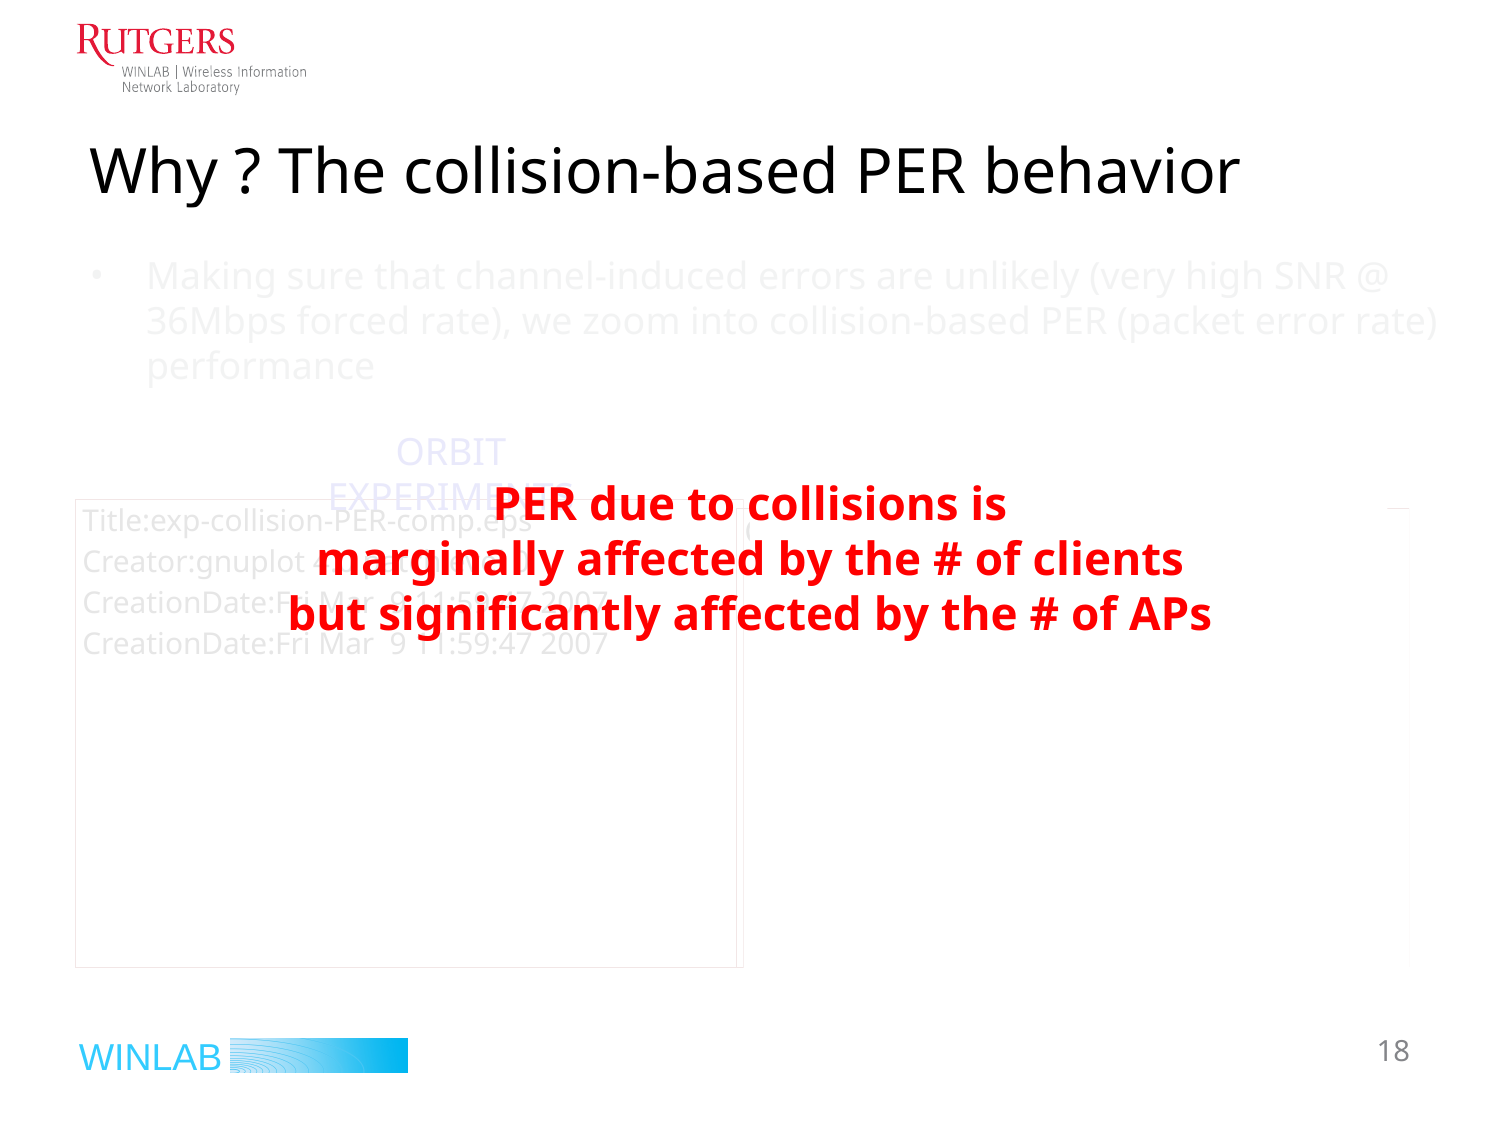

# Why ? The collision-based PER behavior
PER due to collisions is
marginally affected by the # of clients
but significantly affected by the # of APs
Making sure that channel-induced errors are unlikely (very high SNR @ 36Mbps forced rate), we zoom into collision-based PER (packet error rate) performance
ORBIT
EXPERIMENTS
BIANCHI's
MODEL
18